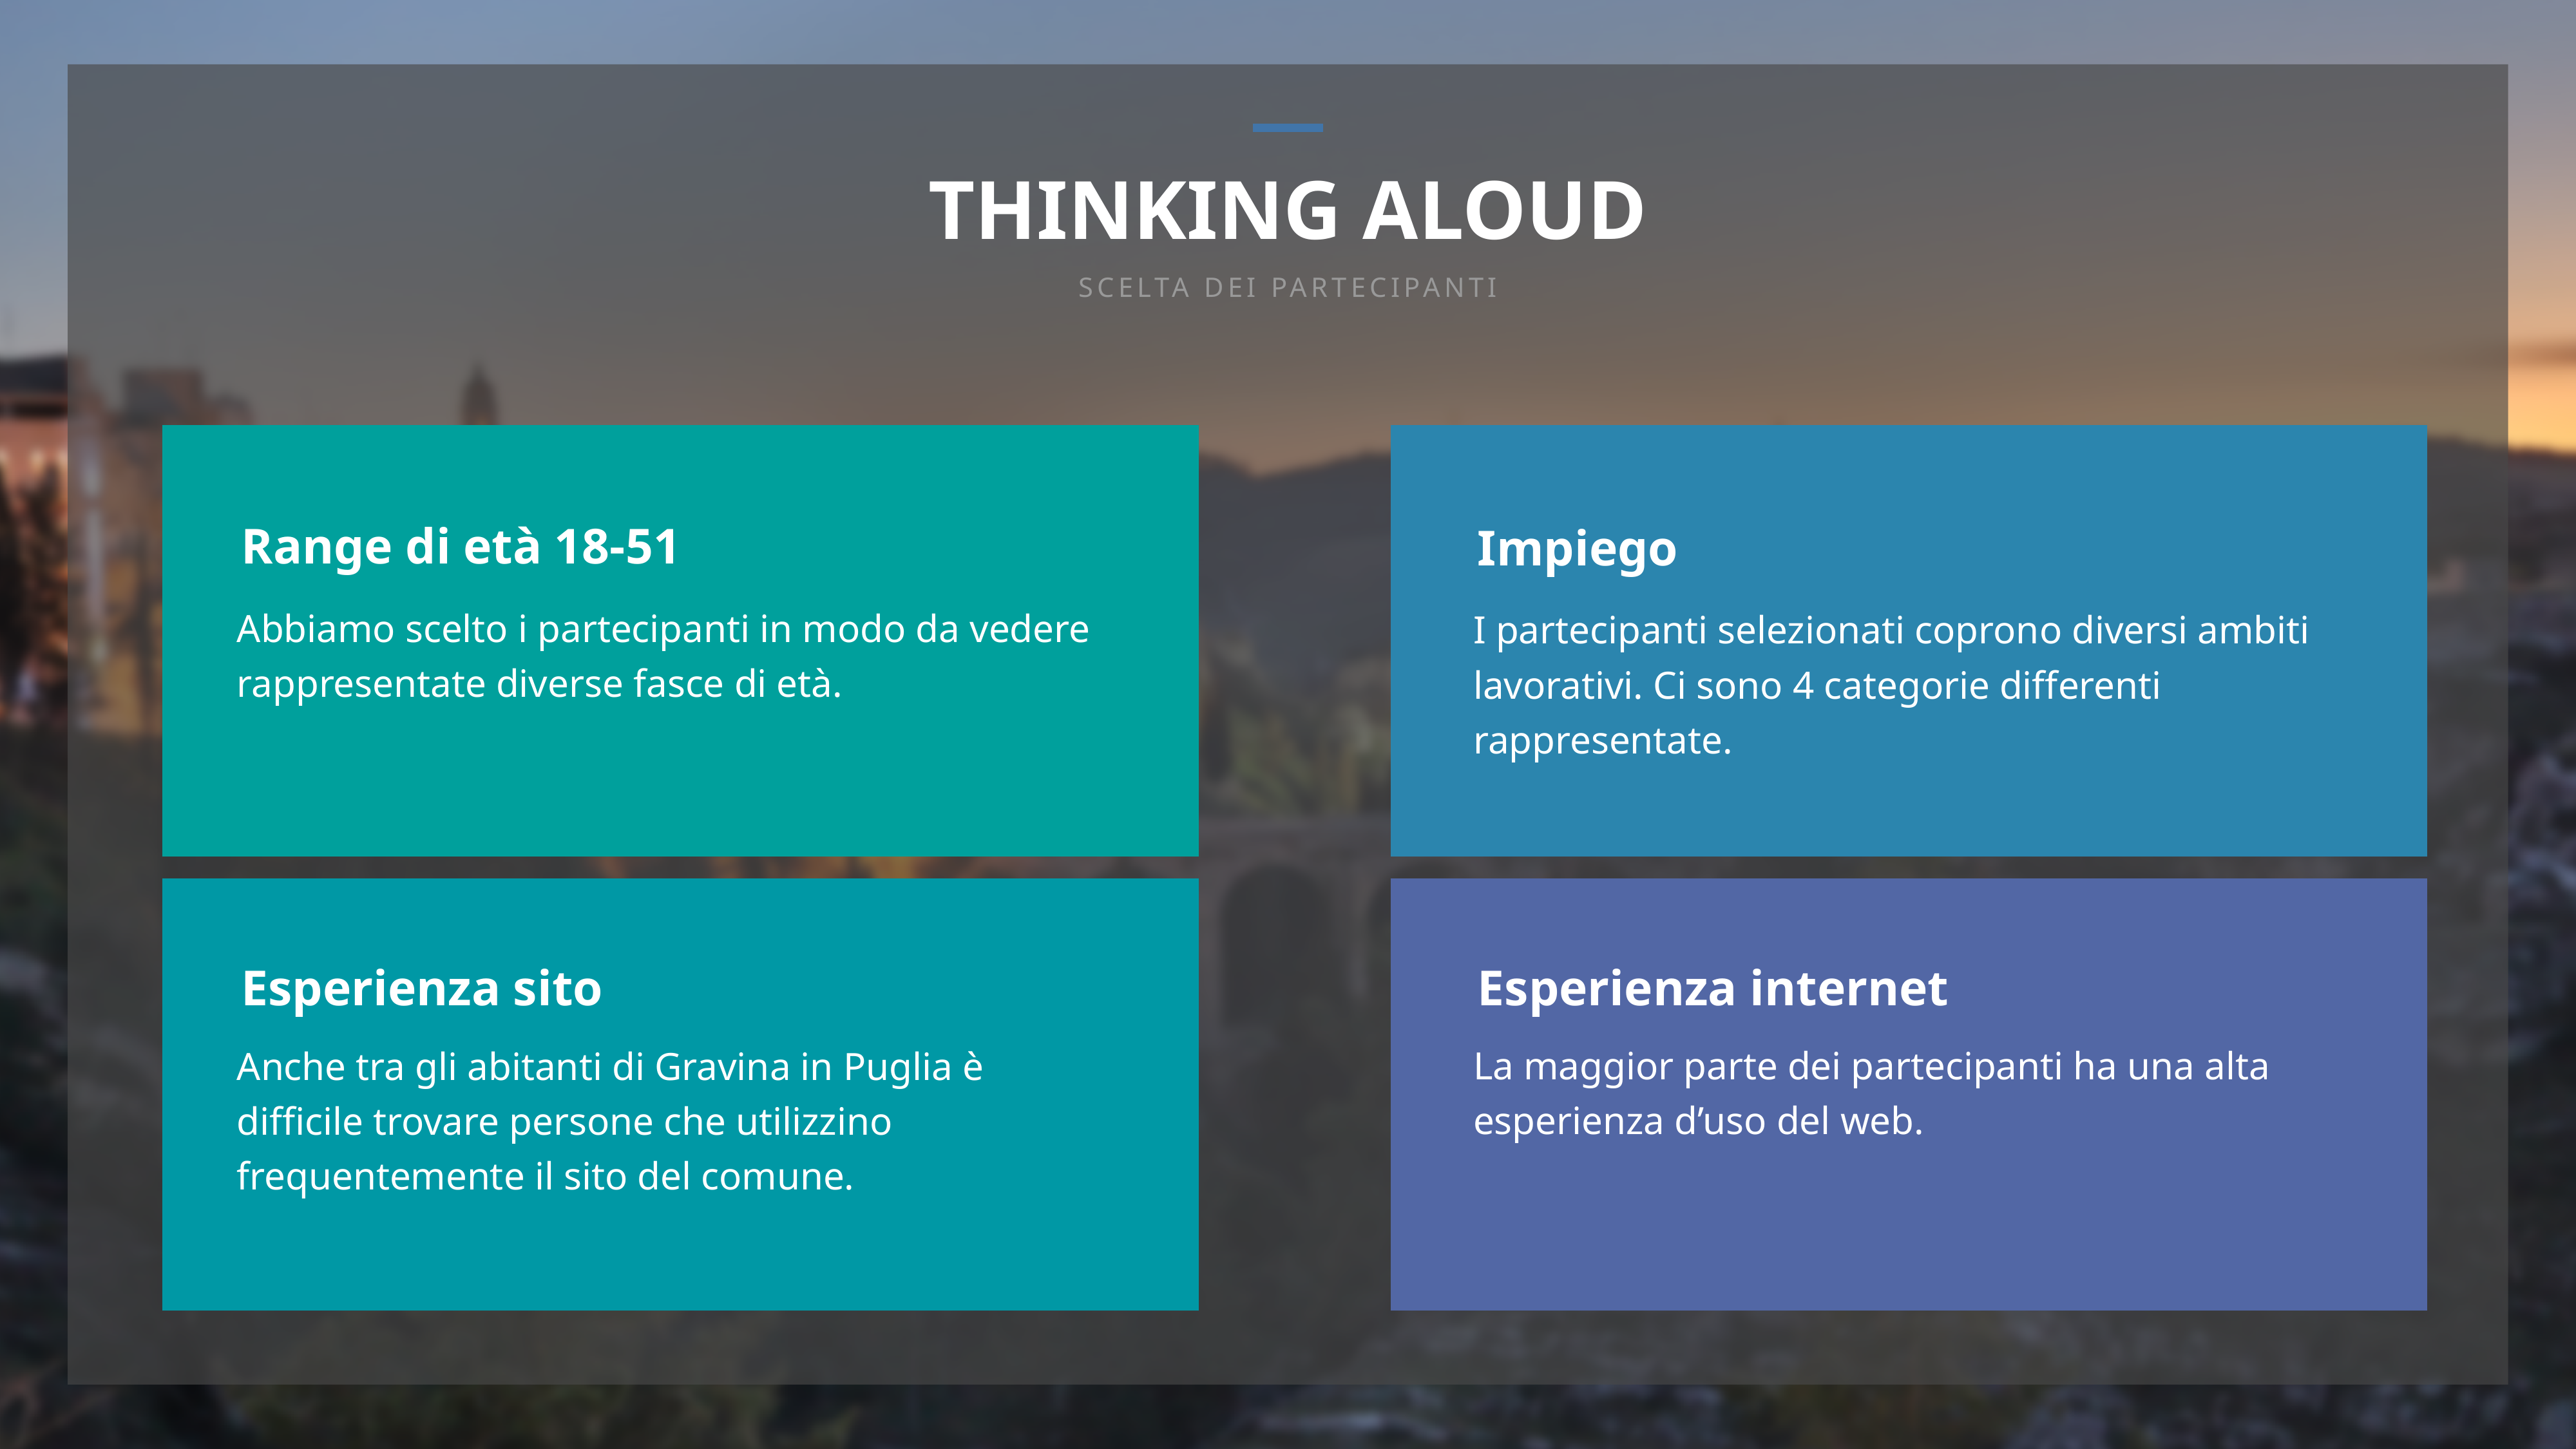

THINKING ALOUD
SCELTA DEI PARTECIPANTI
Range di età 18-51
Impiego
Abbiamo scelto i partecipanti in modo da vedere rappresentate diverse fasce di età.
I partecipanti selezionati coprono diversi ambiti lavorativi. Ci sono 4 categorie differenti rappresentate.
Esperienza internet
Esperienza sito
La maggior parte dei partecipanti ha una alta esperienza d’uso del web.
Anche tra gli abitanti di Gravina in Puglia è difficile trovare persone che utilizzino frequentemente il sito del comune.